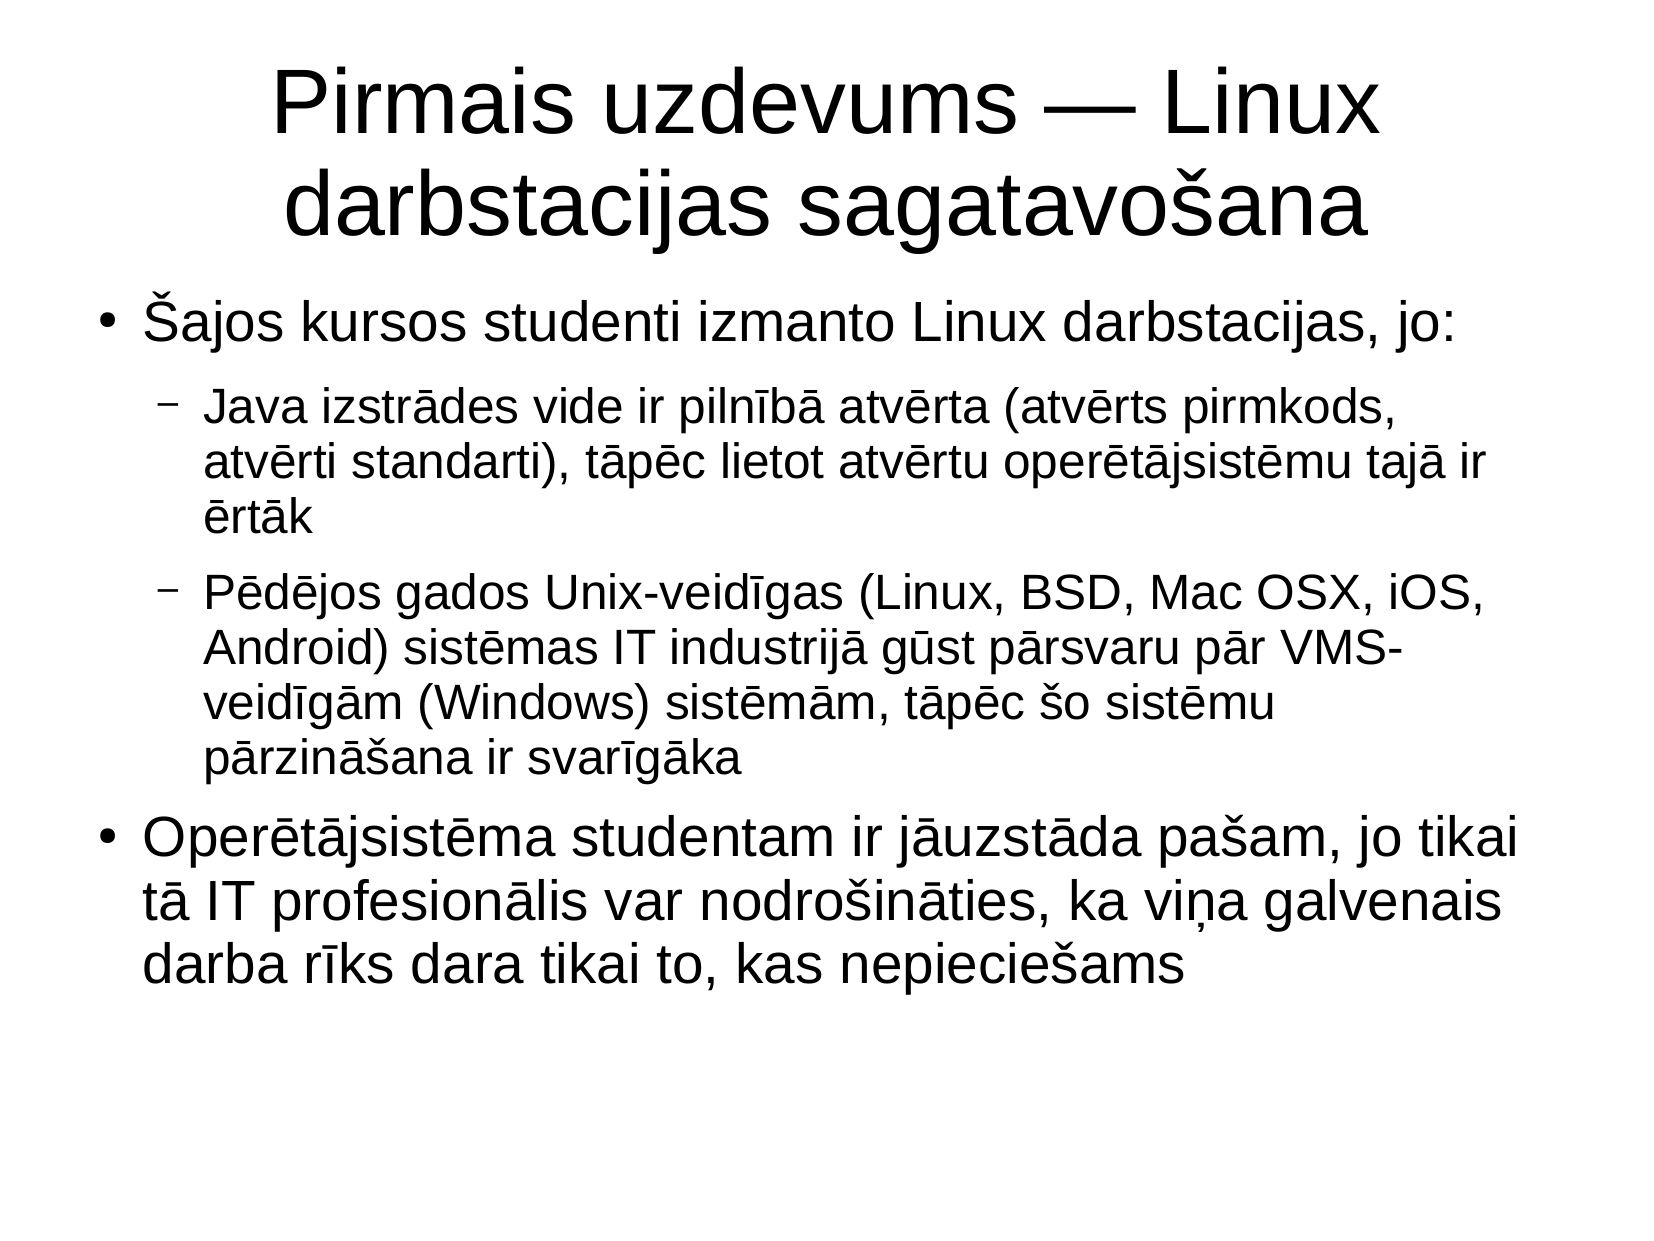

# Pirmais uzdevums — Linux darbstacijas sagatavošana
Šajos kursos studenti izmanto Linux darbstacijas, jo:
Java izstrādes vide ir pilnībā atvērta (atvērts pirmkods, atvērti standarti), tāpēc lietot atvērtu operētājsistēmu tajā ir ērtāk
Pēdējos gados Unix-veidīgas (Linux, BSD, Mac OSX, iOS, Android) sistēmas IT industrijā gūst pārsvaru pār VMS-veidīgām (Windows) sistēmām, tāpēc šo sistēmu pārzināšana ir svarīgāka
Operētājsistēma studentam ir jāuzstāda pašam, jo tikai tā IT profesionālis var nodrošināties, ka viņa galvenais darba rīks dara tikai to, kas nepieciešams